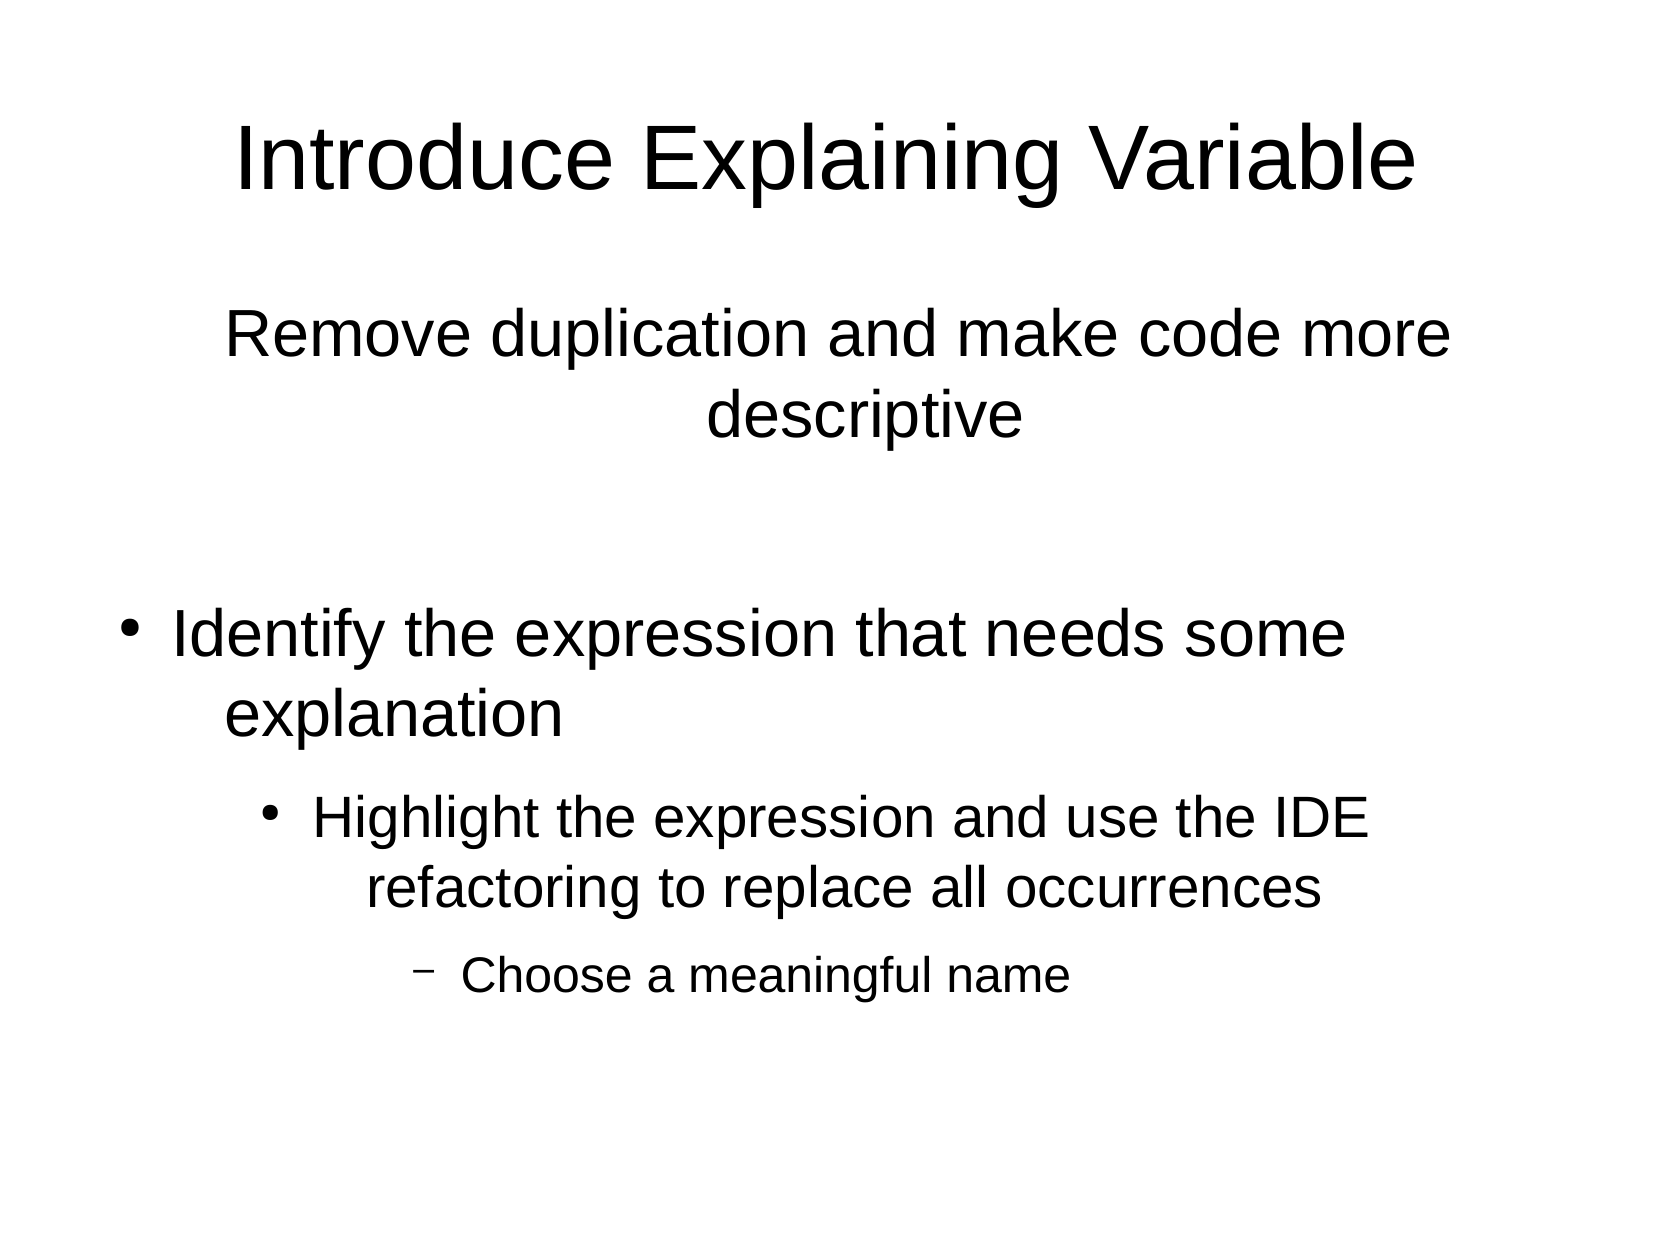

# Introduce Explaining Variable
Remove duplication and make code more descriptive
Identify the expression that needs some explanation
Highlight the expression and use the IDE refactoring to replace all occurrences
Choose a meaningful name